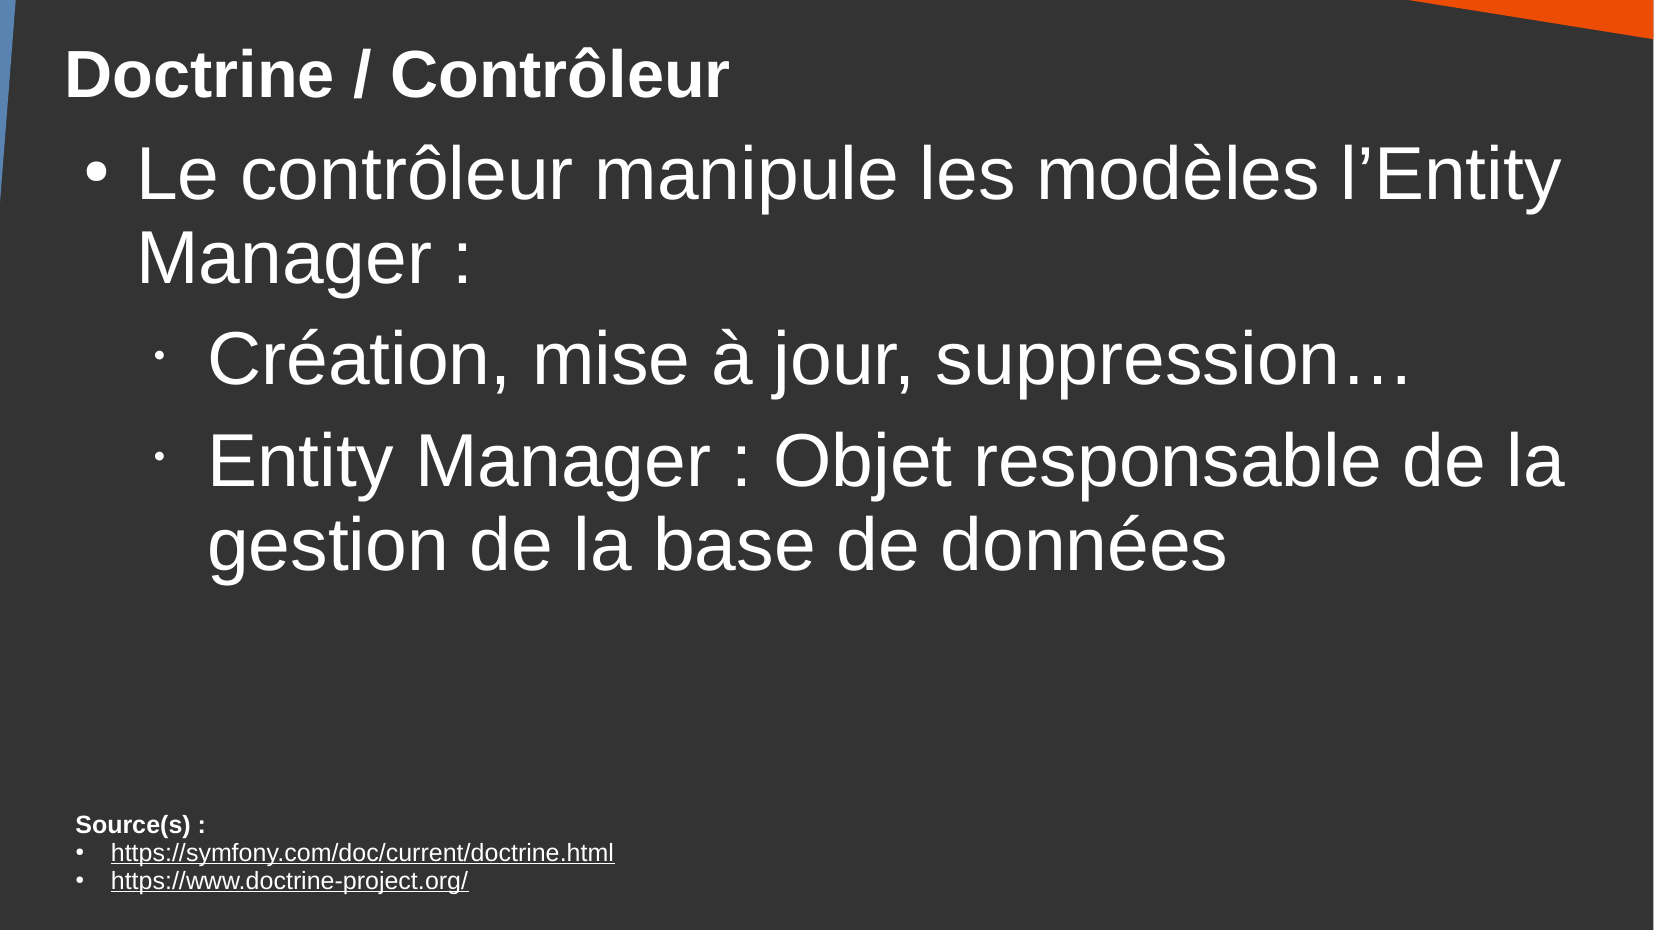

# Doctrine / Contrôleur
Le contrôleur manipule les modèles l’Entity Manager :
Création, mise à jour, suppression…
Entity Manager : Objet responsable de la gestion de la base de données
Source(s) :
https://symfony.com/doc/current/doctrine.html
https://www.doctrine-project.org/